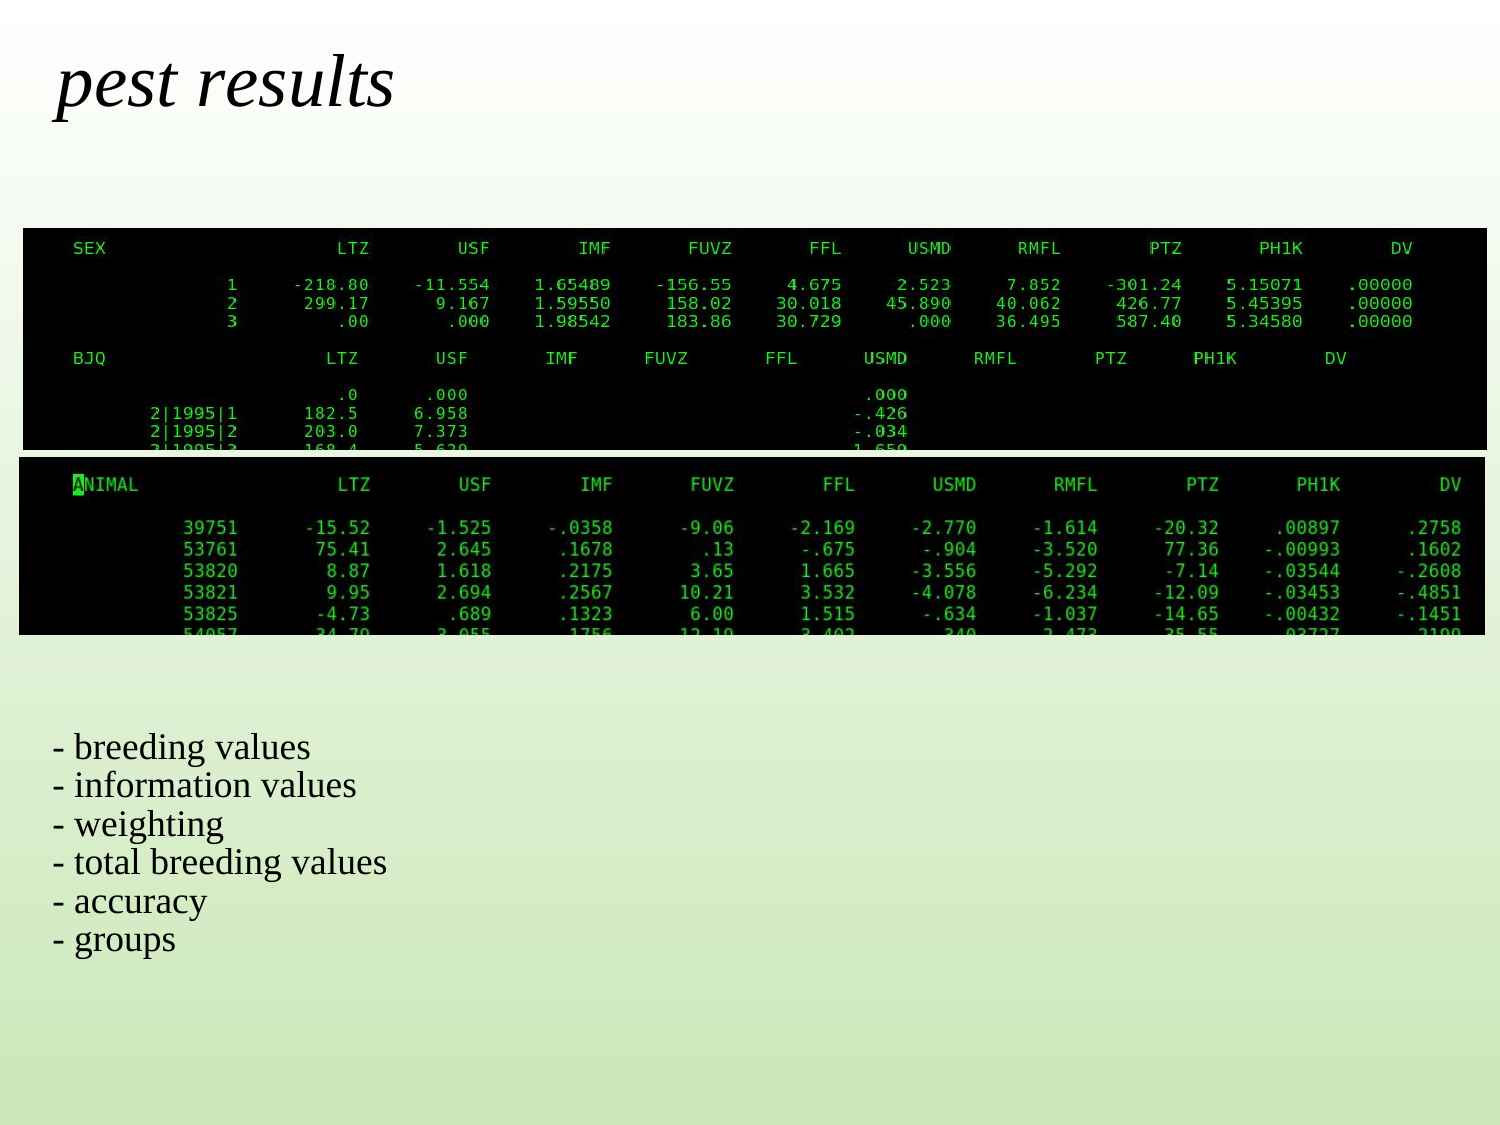

pest results
- breeding values
- information values
- weighting
- total breeding values
- accuracy
- groups